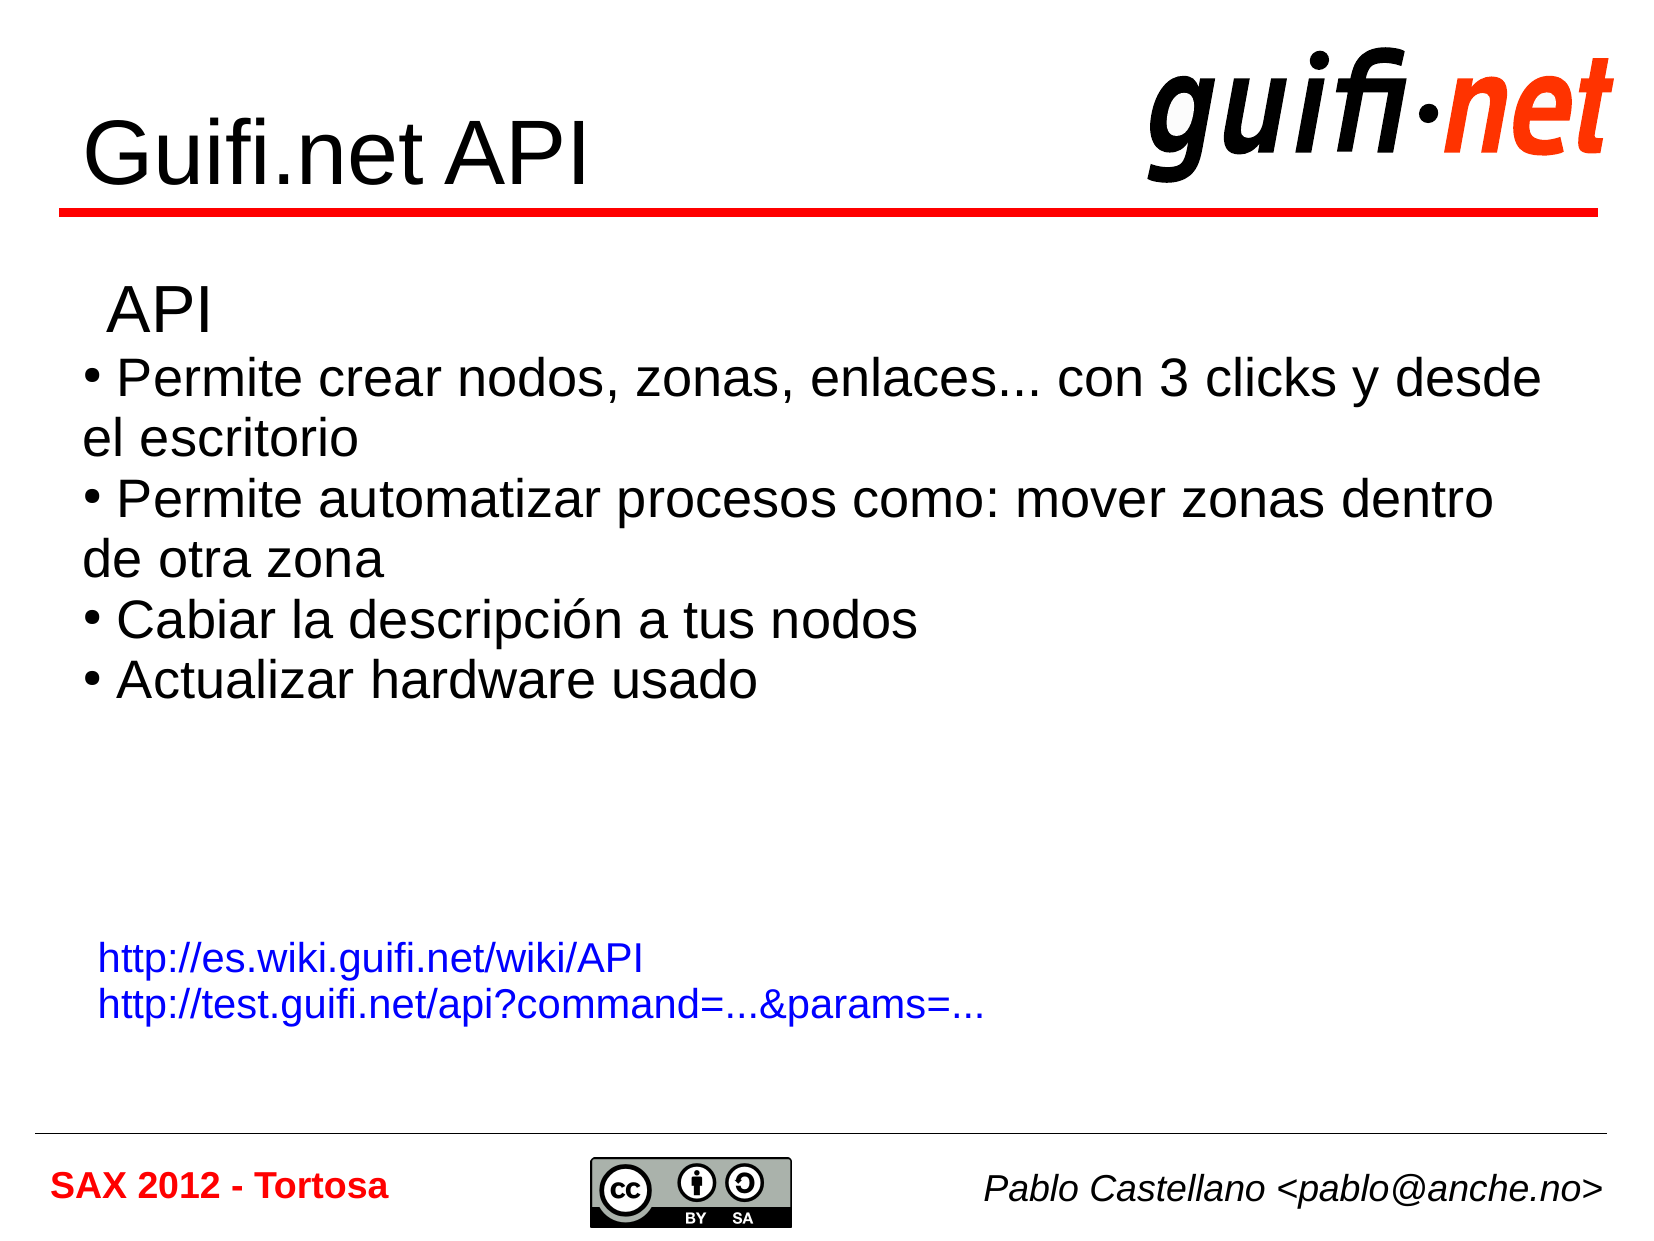

# Guifi.net API
API
 Permite crear nodos, zonas, enlaces... con 3 clicks y desde el escritorio
 Permite automatizar procesos como: mover zonas dentro de otra zona
 Cabiar la descripción a tus nodos
 Actualizar hardware usado
http://es.wiki.guifi.net/wiki/API
http://test.guifi.net/api?command=...&params=...
SAX 2012 - Tortosa
Pablo Castellano <pablo@anche.no>